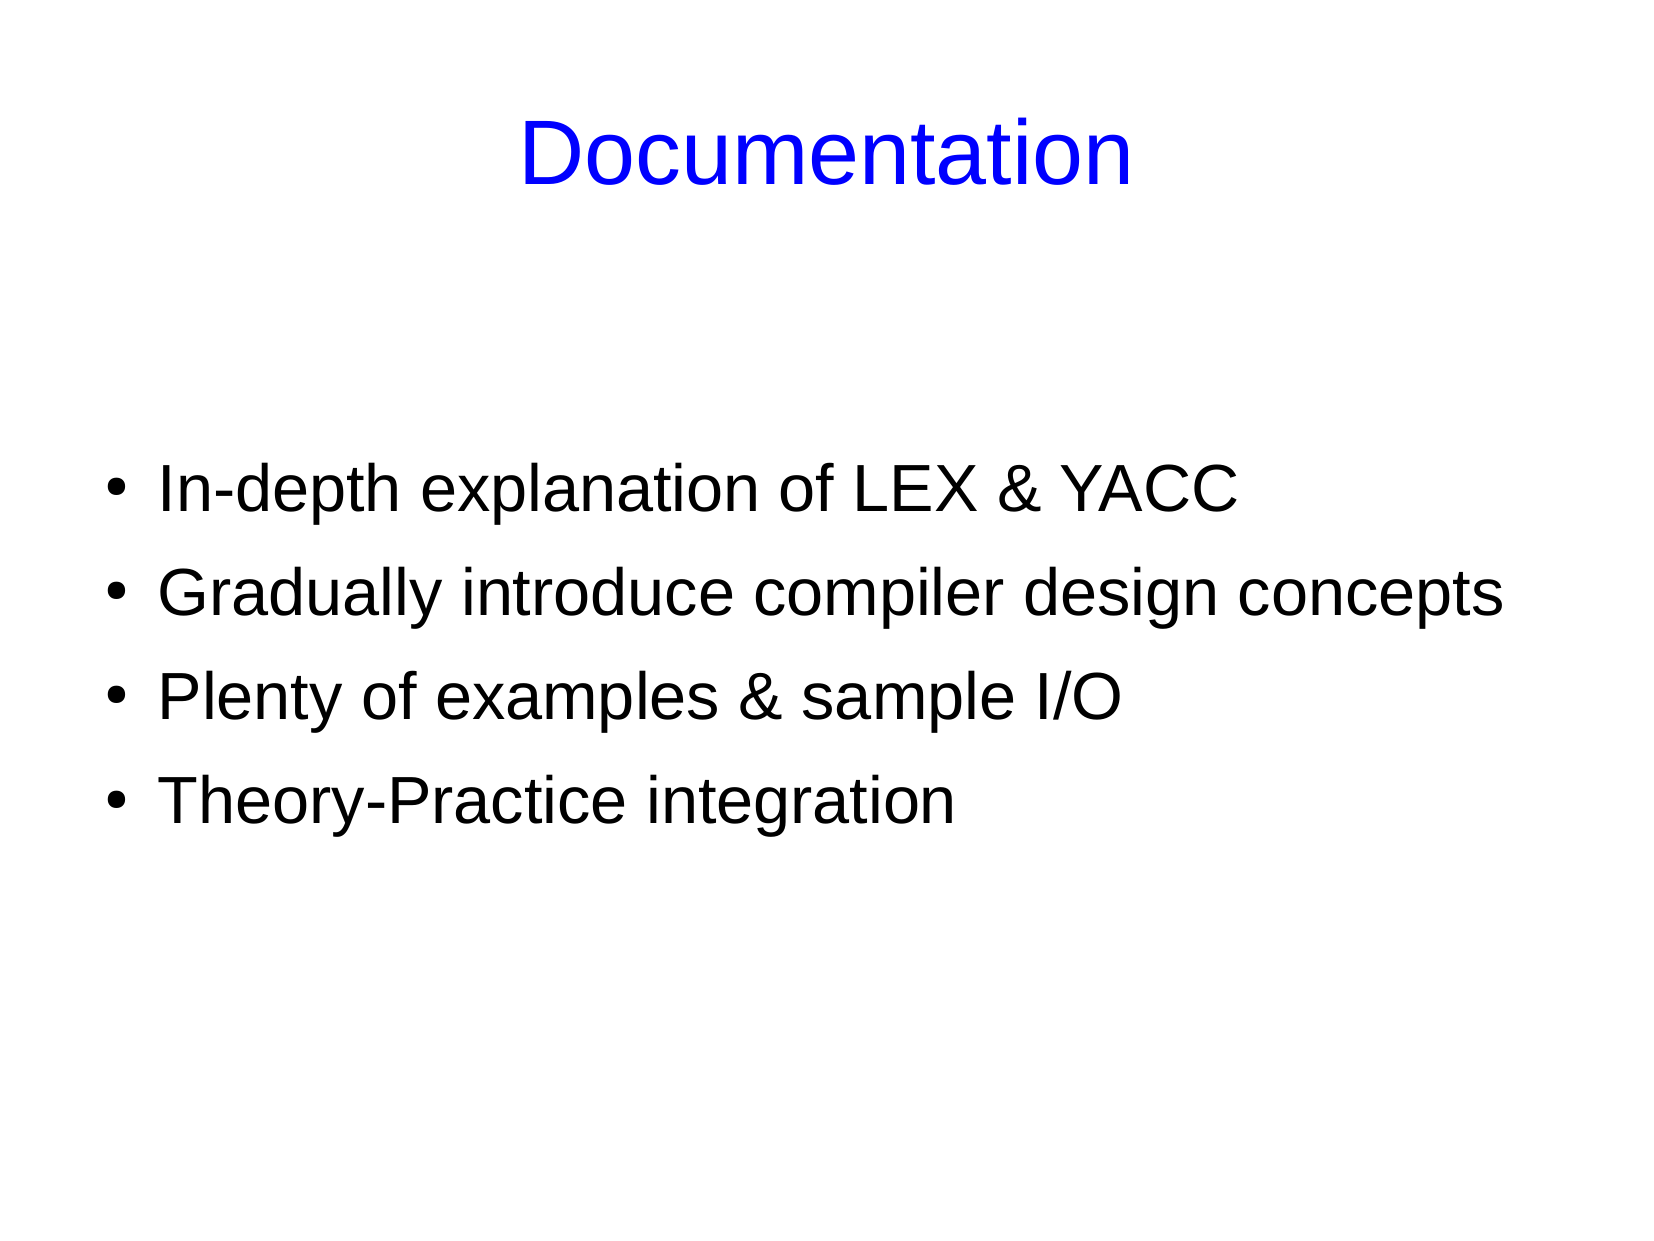

# Documentation
In-depth explanation of LEX & YACC
Gradually introduce compiler design concepts
Plenty of examples & sample I/O
Theory-Practice integration